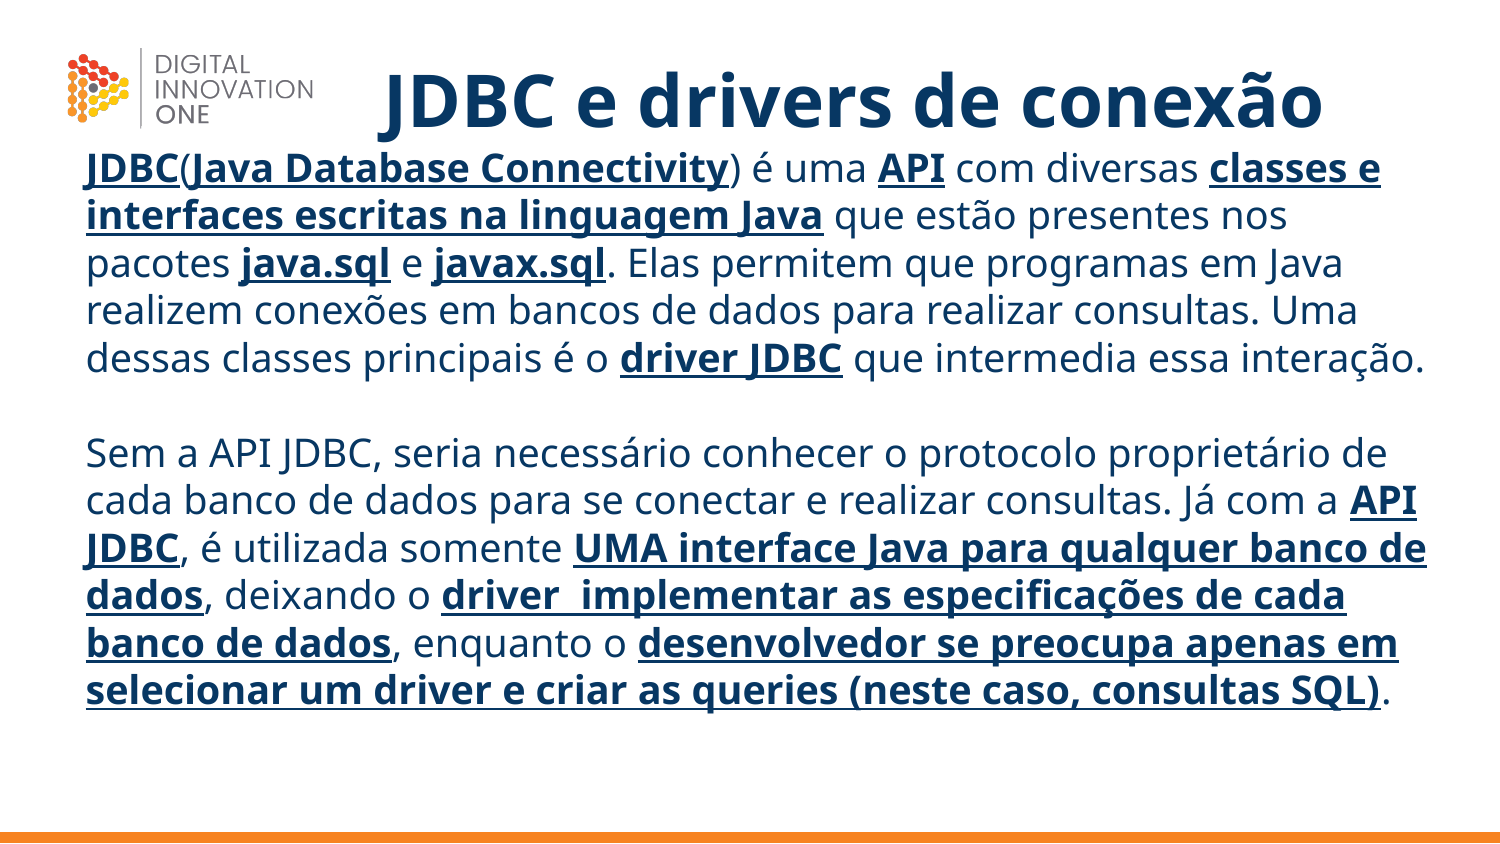

# JDBC e drivers de conexão
JDBC(Java Database Connectivity) é uma API com diversas classes e interfaces escritas na linguagem Java que estão presentes nos pacotes java.sql e javax.sql. Elas permitem que programas em Java realizem conexões em bancos de dados para realizar consultas. Uma dessas classes principais é o driver JDBC que intermedia essa interação.
Sem a API JDBC, seria necessário conhecer o protocolo proprietário de cada banco de dados para se conectar e realizar consultas. Já com a API JDBC, é utilizada somente UMA interface Java para qualquer banco de dados, deixando o driver implementar as especificações de cada banco de dados, enquanto o desenvolvedor se preocupa apenas em selecionar um driver e criar as queries (neste caso, consultas SQL).